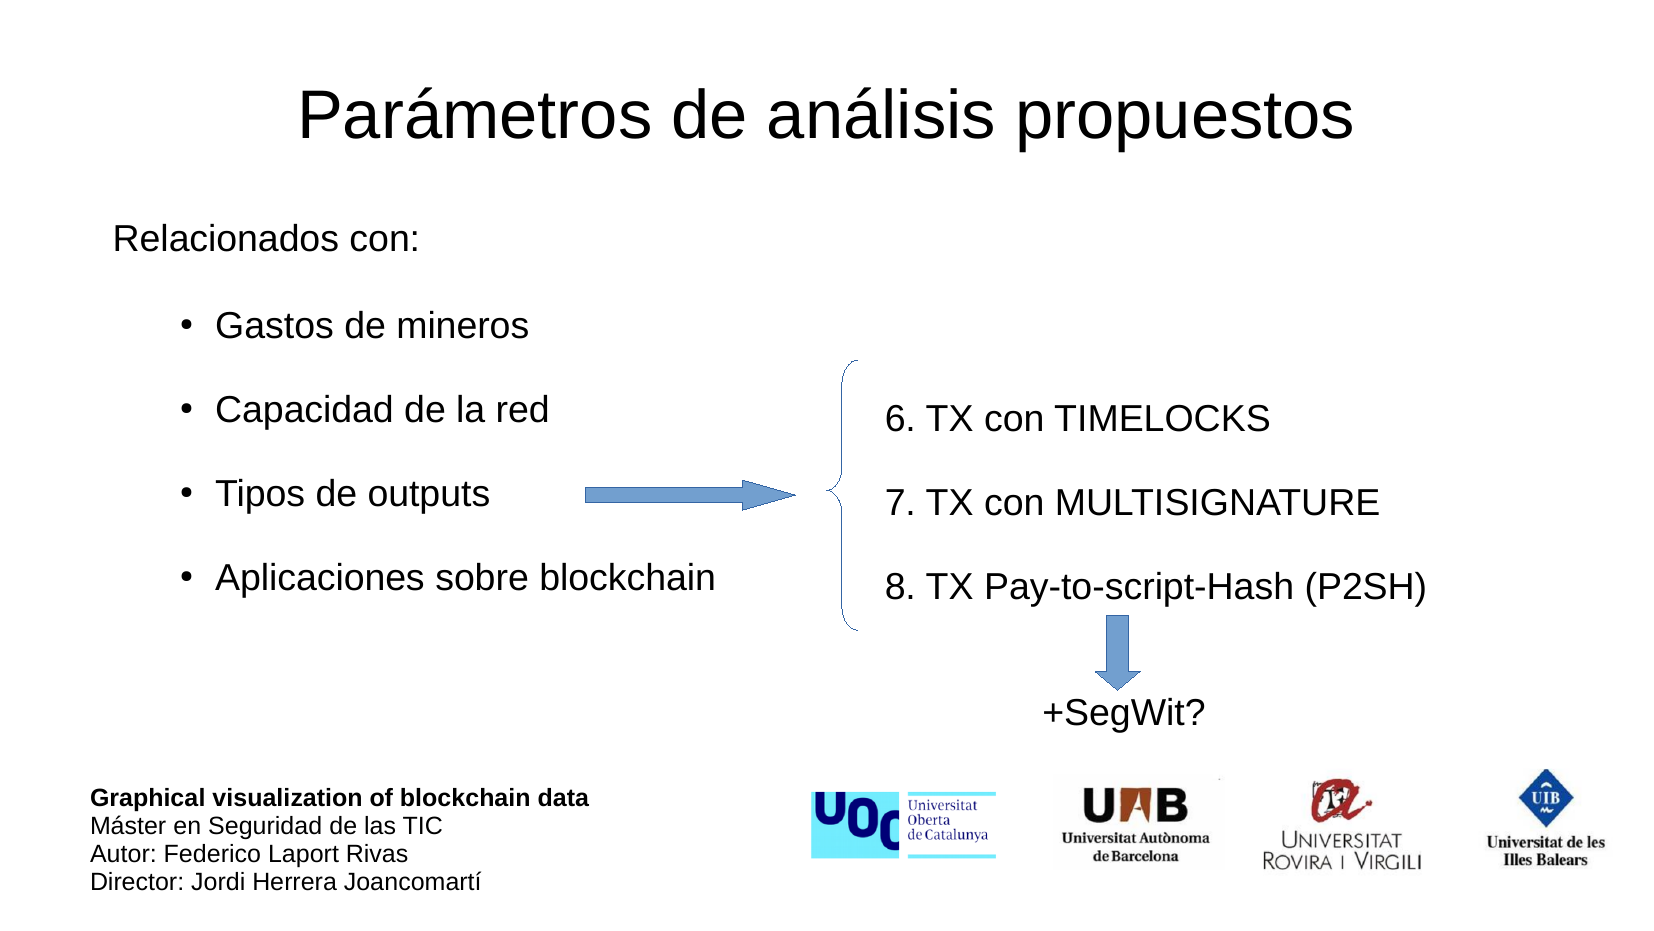

# Parámetros de análisis propuestos
Relacionados con:
Gastos de mineros
Capacidad de la red
Tipos de outputs
Aplicaciones sobre blockchain
6. TX con TIMELOCKS
7. TX con MULTISIGNATURE
8. TX Pay-to-script-Hash (P2SH)
 +SegWit?
Graphical visualization of blockchain data
Máster en Seguridad de las TIC
Autor: Federico Laport Rivas
Director: Jordi Herrera Joancomartí